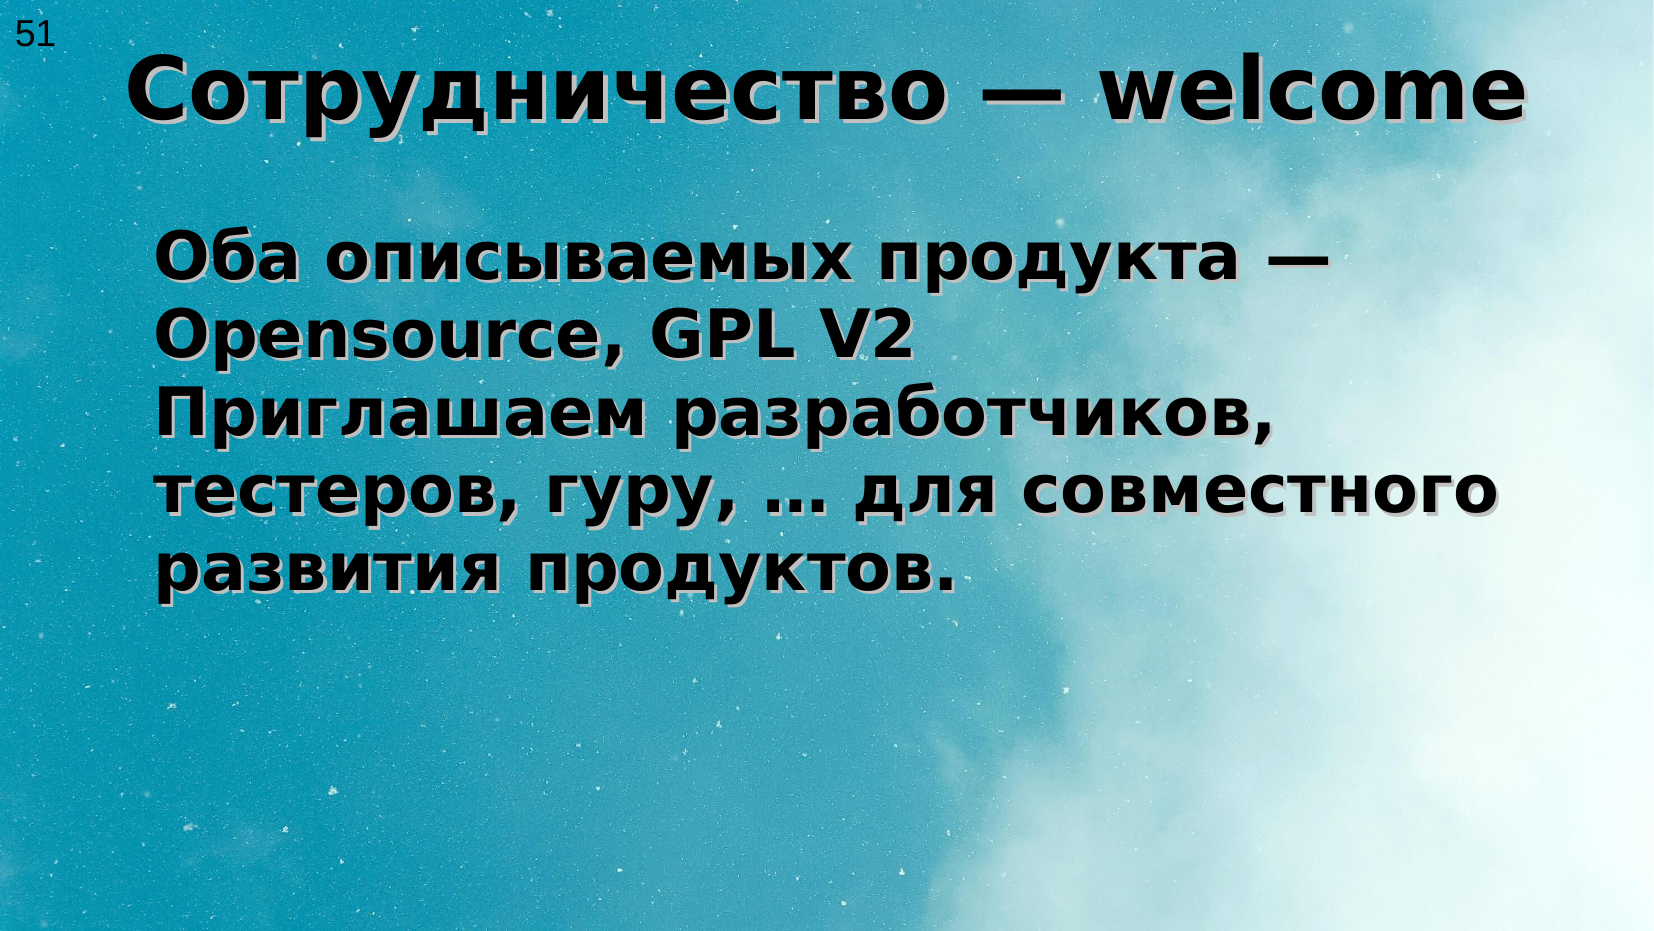

# Сотрудничество — welcome
Оба описываемых продукта — Opensource, GPL V2
Приглашаем разработчиков, тестеров, гуру, … для совместного развития продуктов.